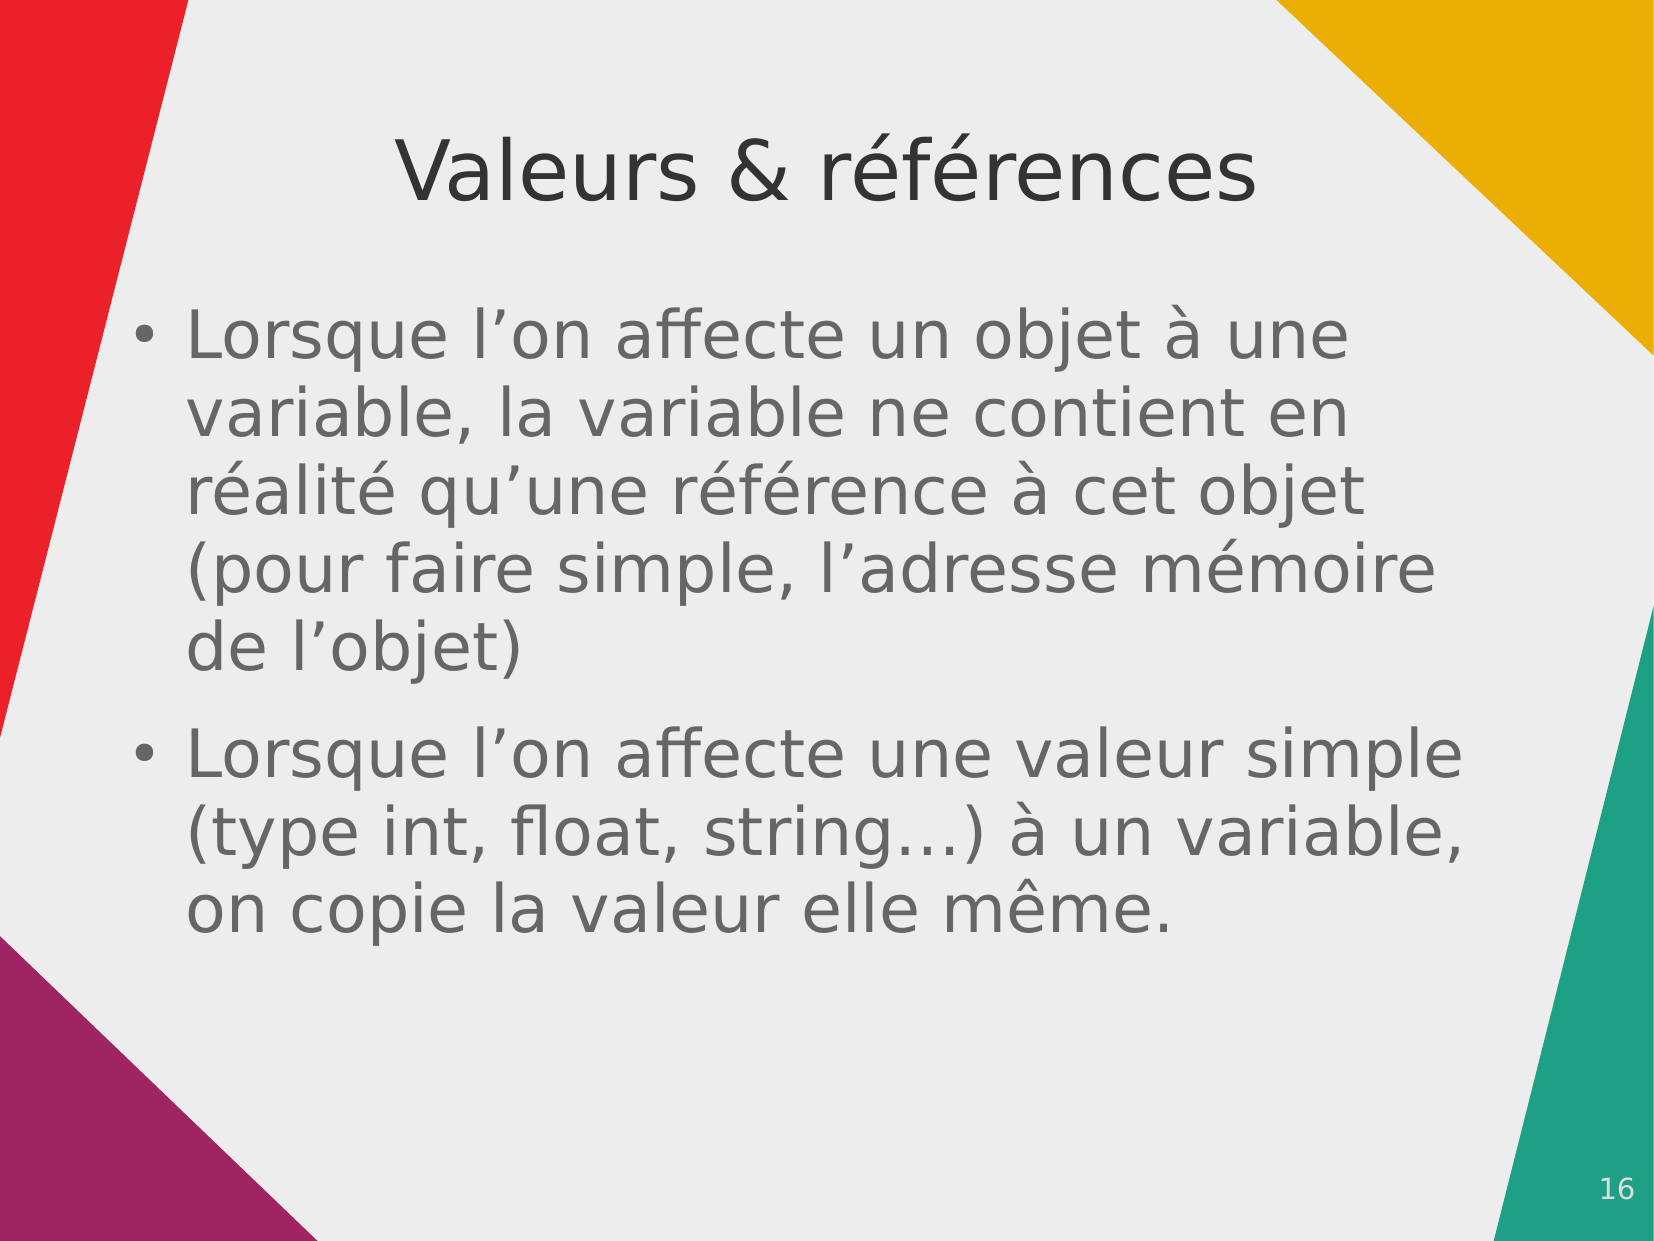

# Valeurs & références
Lorsque l’on affecte un objet à une variable, la variable ne contient en réalité qu’une référence à cet objet (pour faire simple, l’adresse mémoire de l’objet)
Lorsque l’on affecte une valeur simple (type int, float, string…) à un variable, on copie la valeur elle même.
16